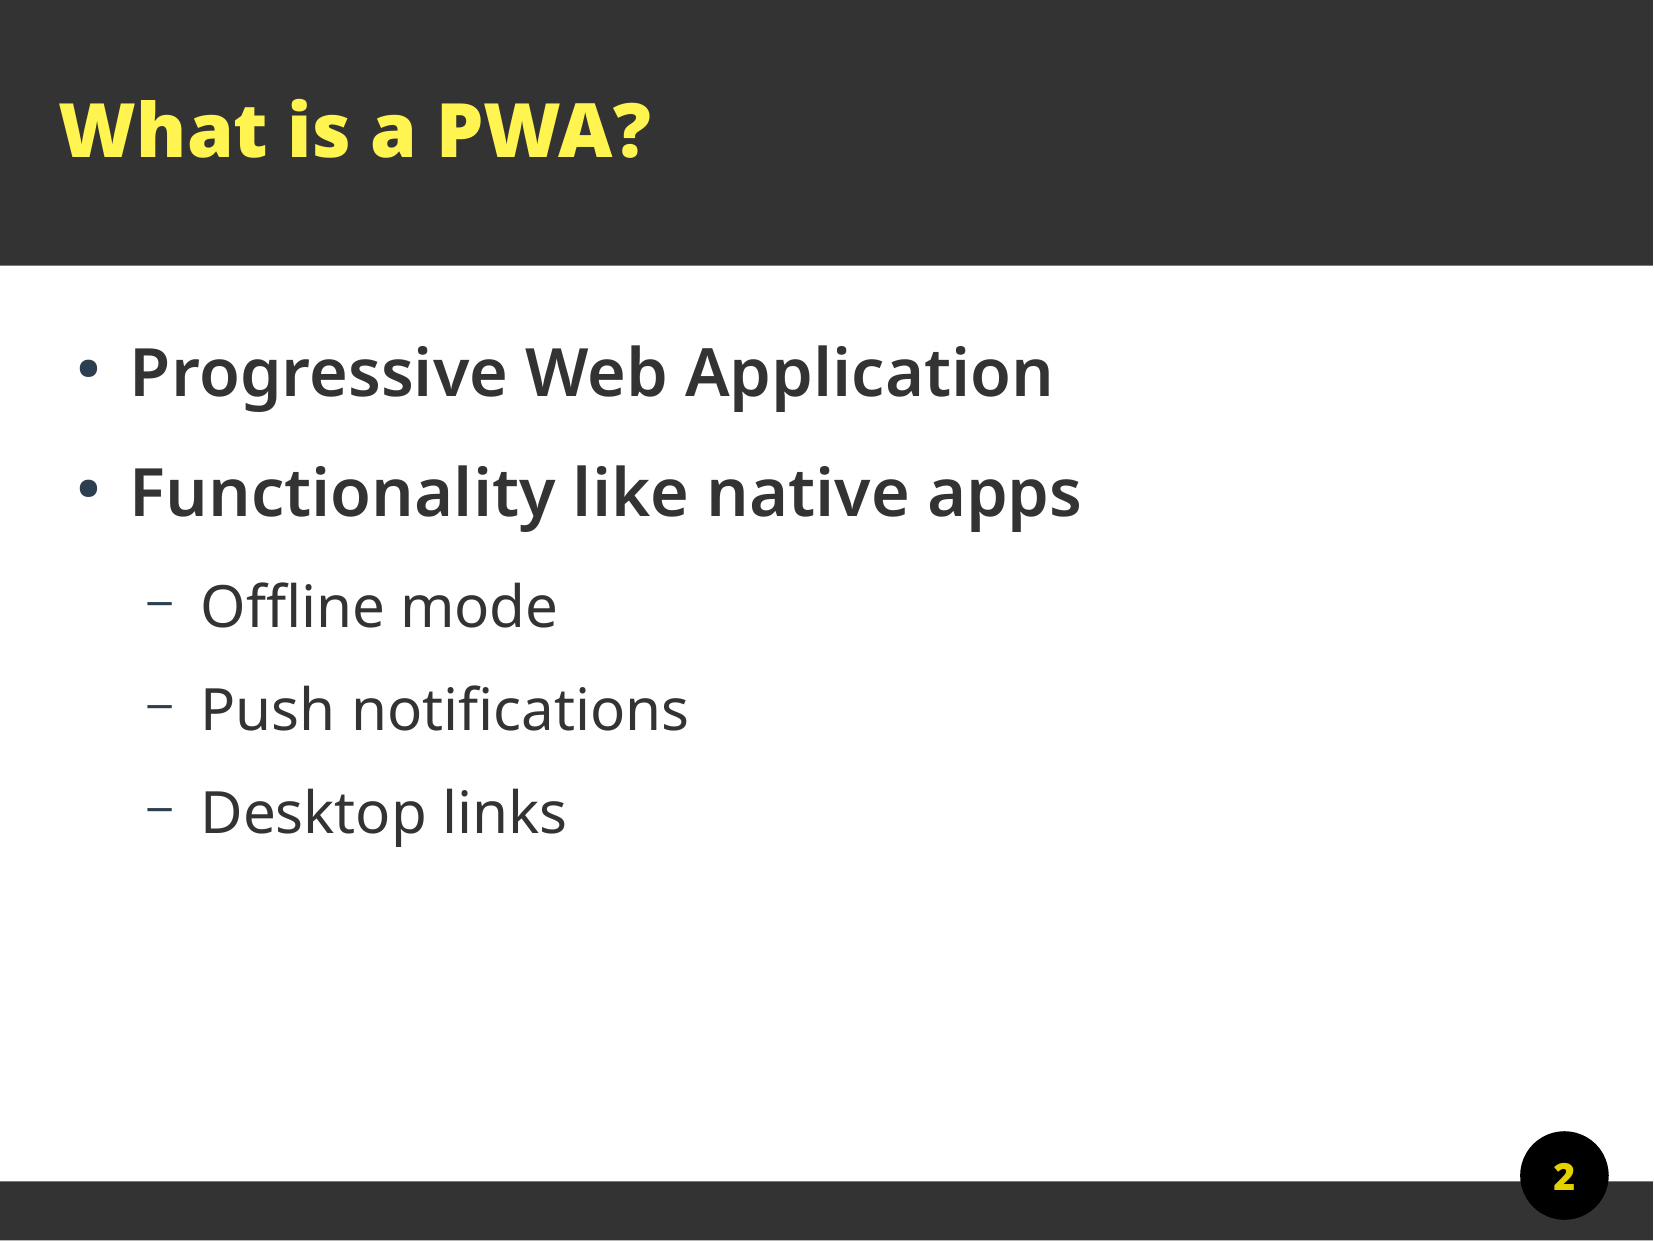

# What is a PWA?
Progressive Web Application
Functionality like native apps
Offline mode
Push notifications
Desktop links
2